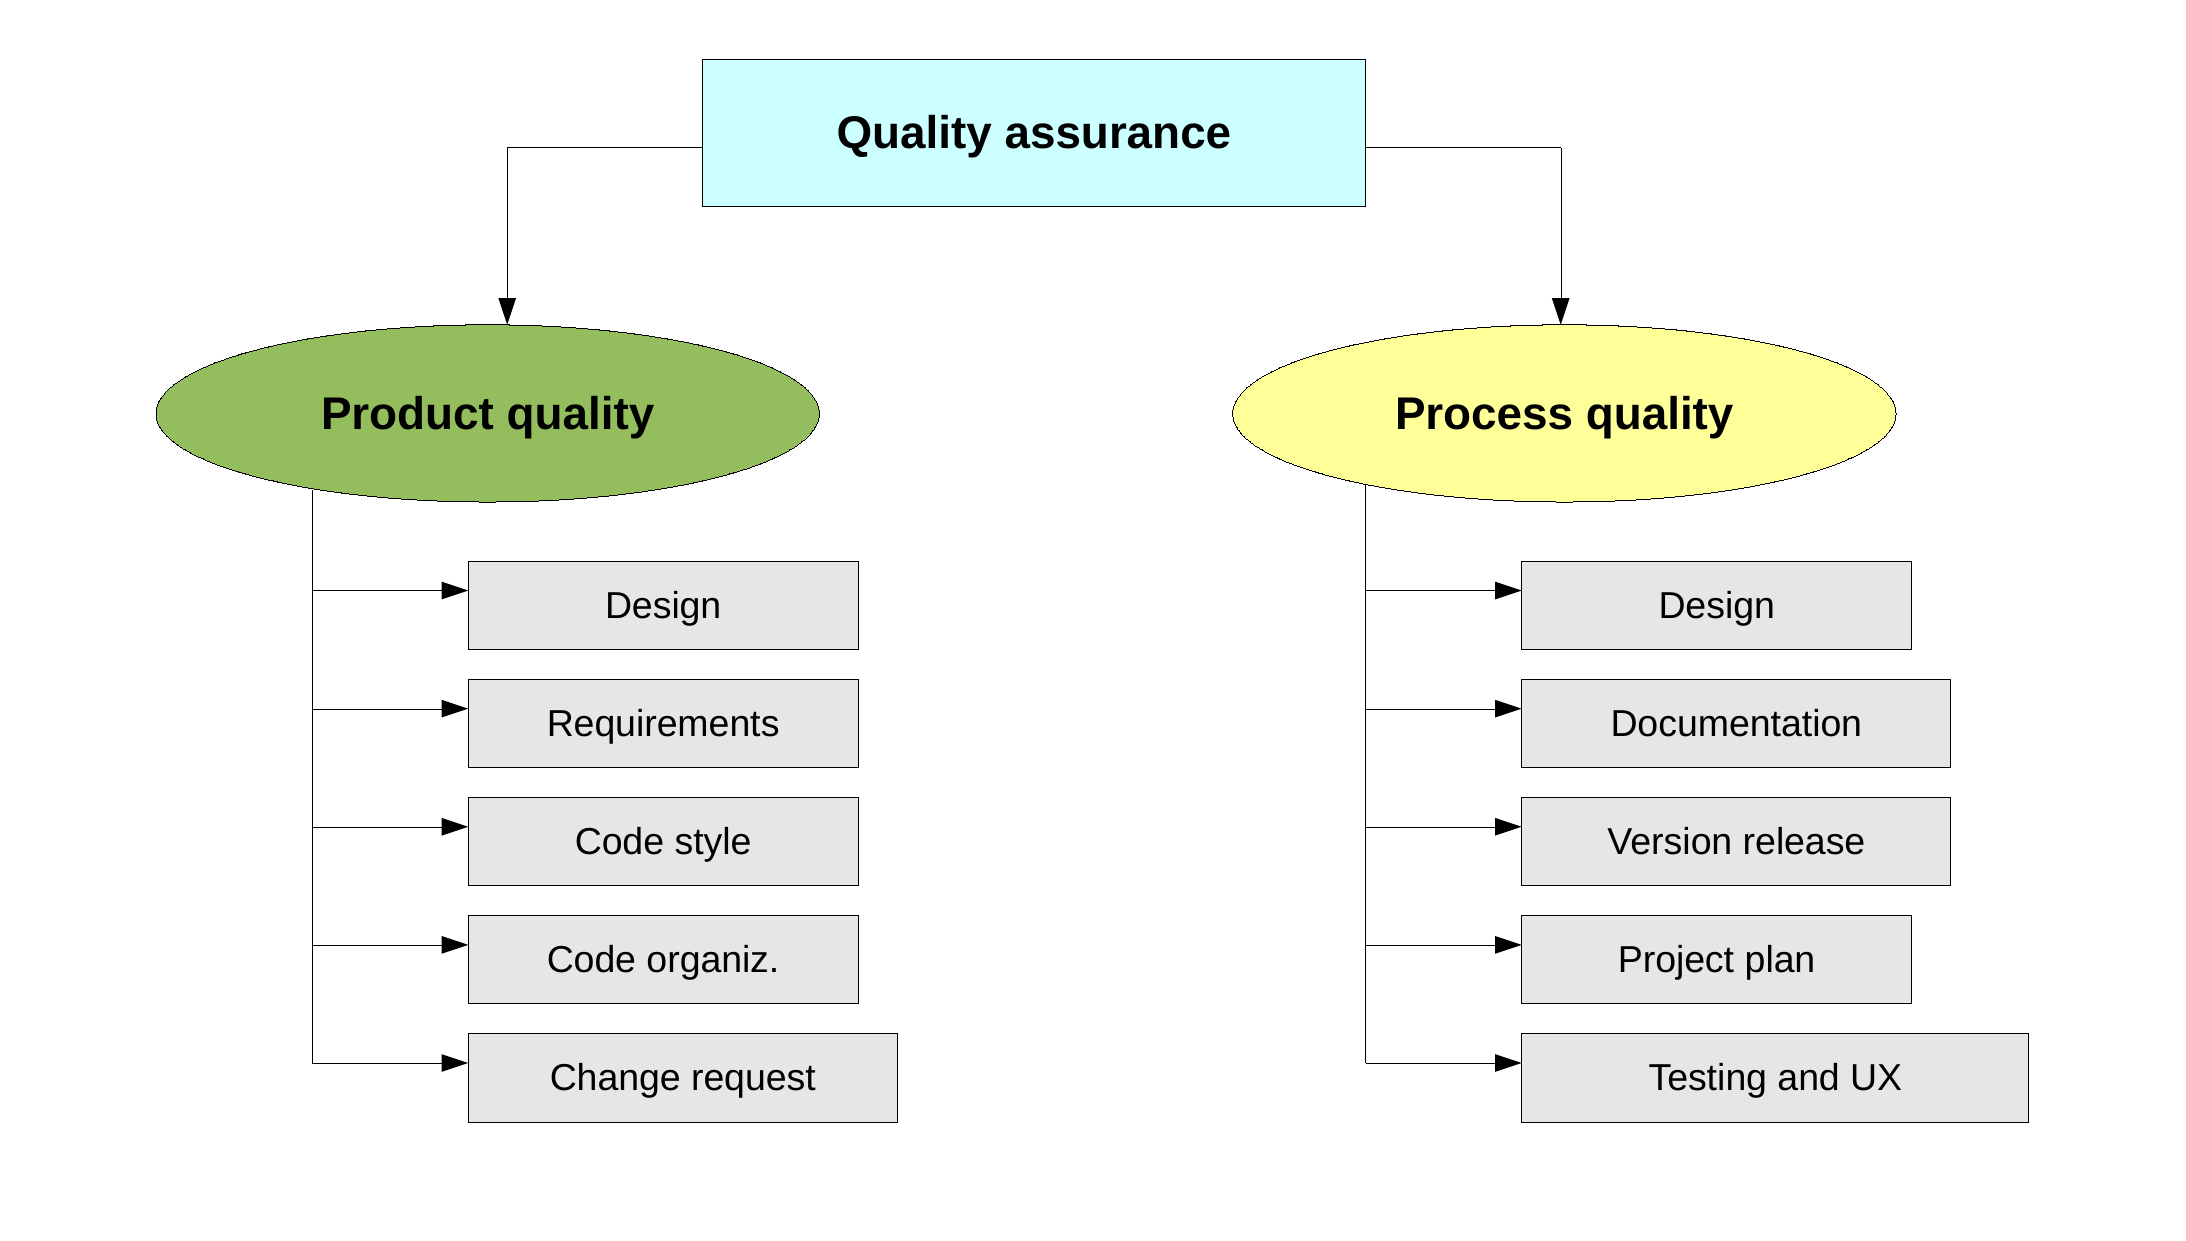

Quality assurance
Product quality
Process quality
Design
Design
Requirements
Documentation
Code style
Version release
Code organiz.
Project plan
Change request
Testing and UX